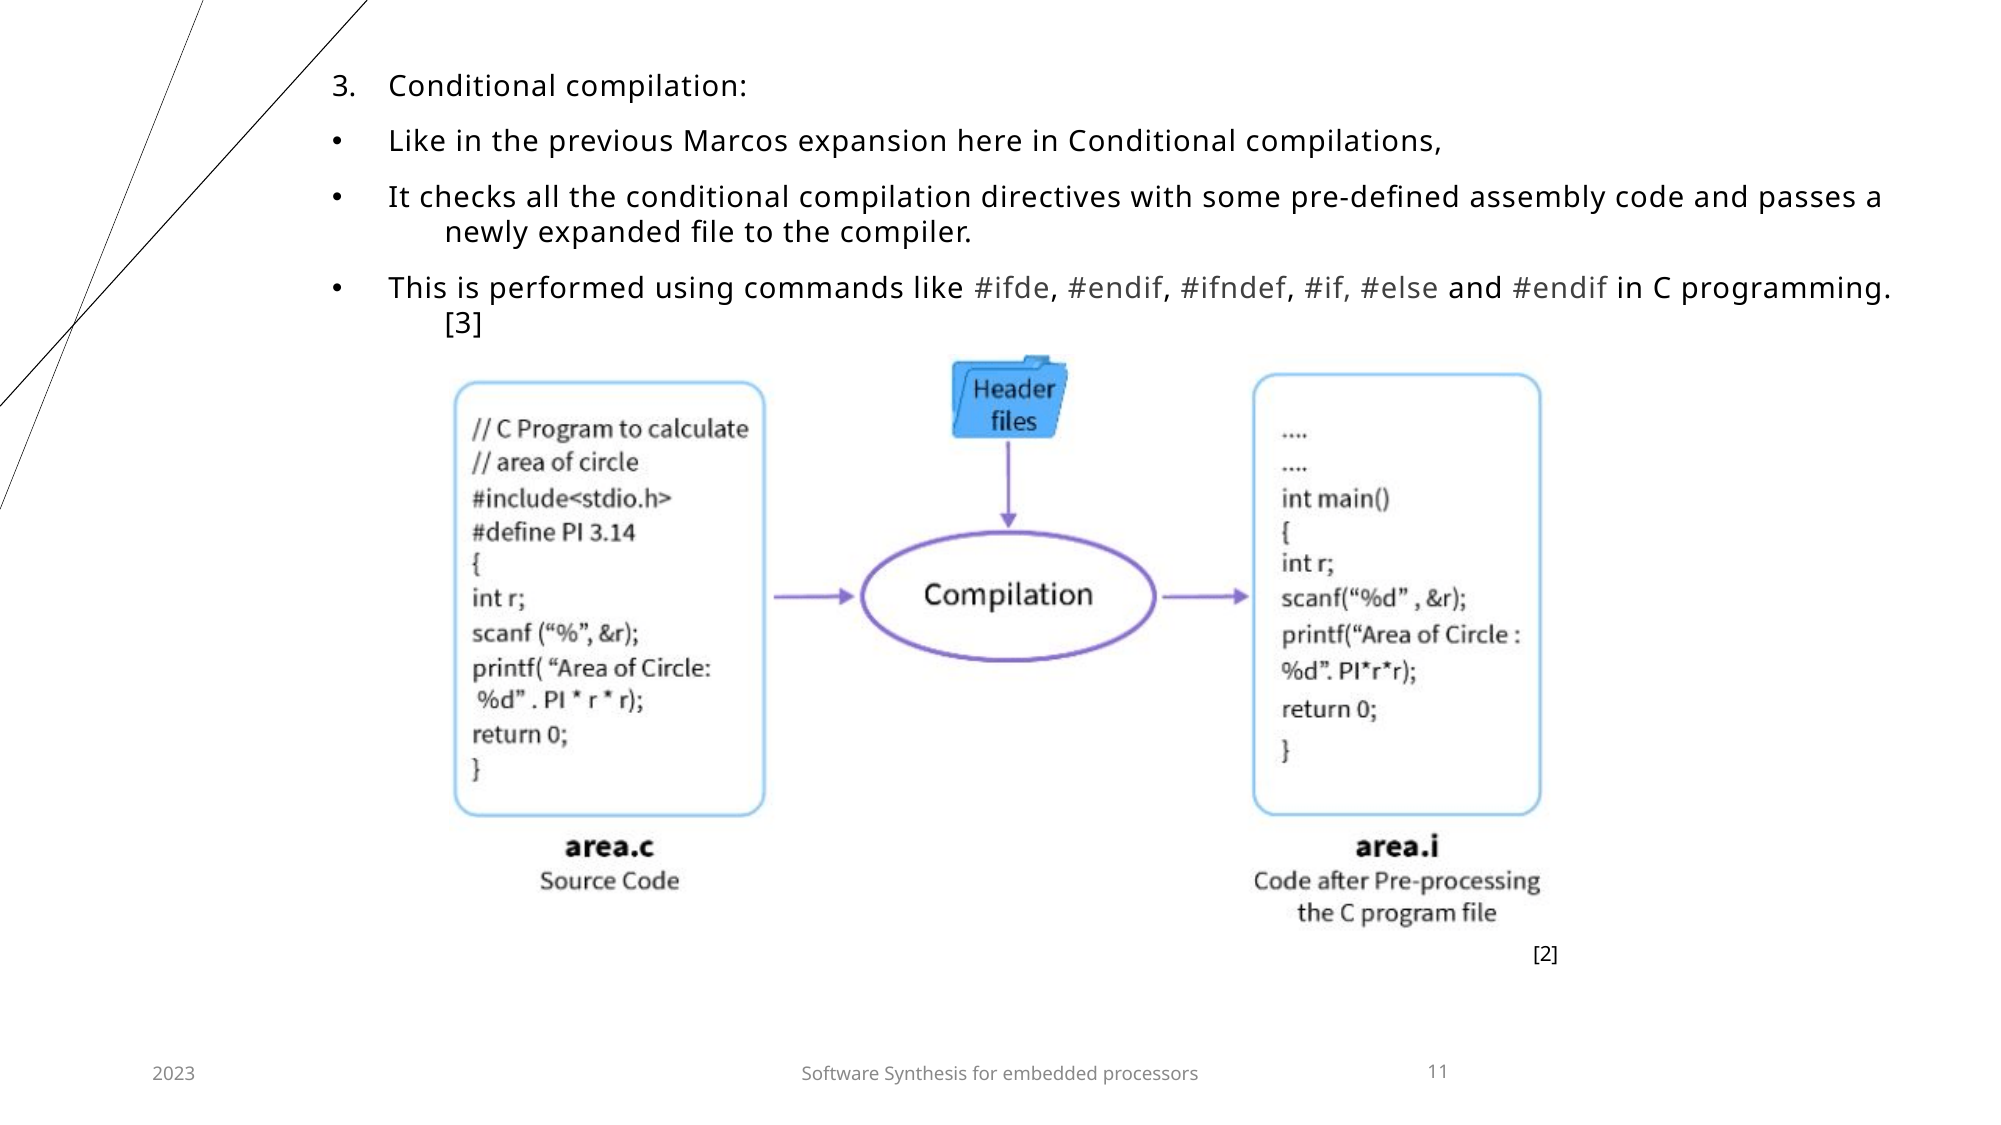

# Conditional compilation:
Like in the previous Marcos expansion here in Conditional compilations,
It checks all the conditional compilation directives with some pre-defined assembly code and passes a newly expanded file to the compiler.
This is performed using commands like #ifde, #endif, #ifndef, #if, #else and #endif in C programming. [3]
[2]
2023
Software Synthesis for embedded processors